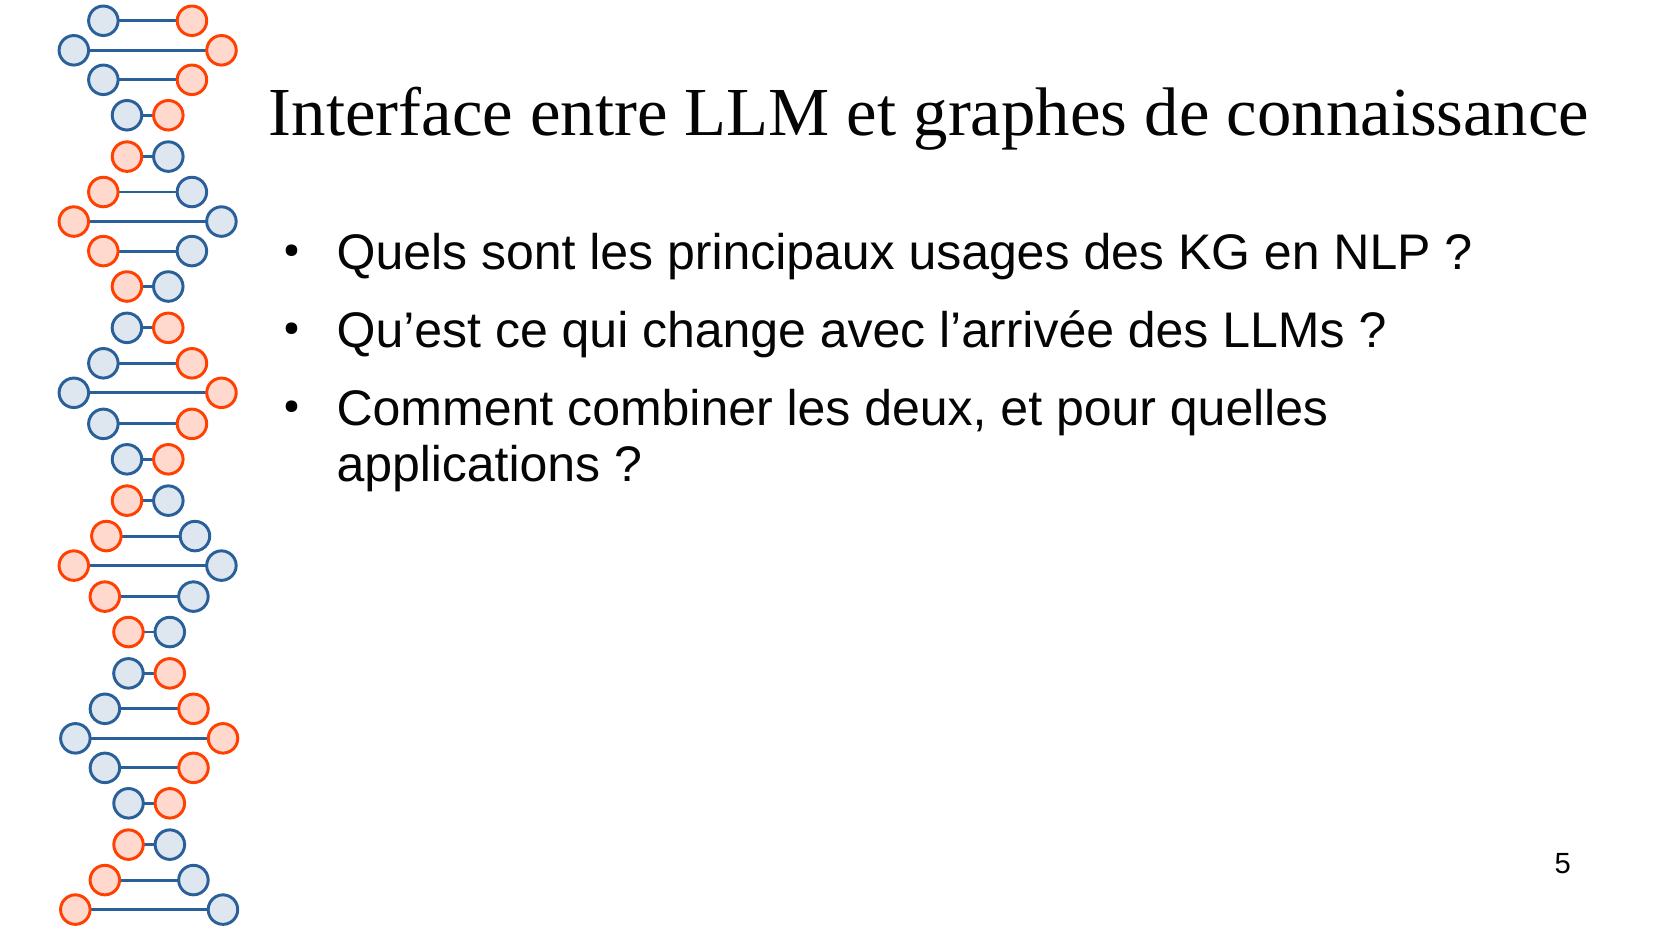

# Interface entre LLM et graphes de connaissance
Quels sont les principaux usages des KG en NLP ?
Qu’est ce qui change avec l’arrivée des LLMs ?
Comment combiner les deux, et pour quelles applications ?
5